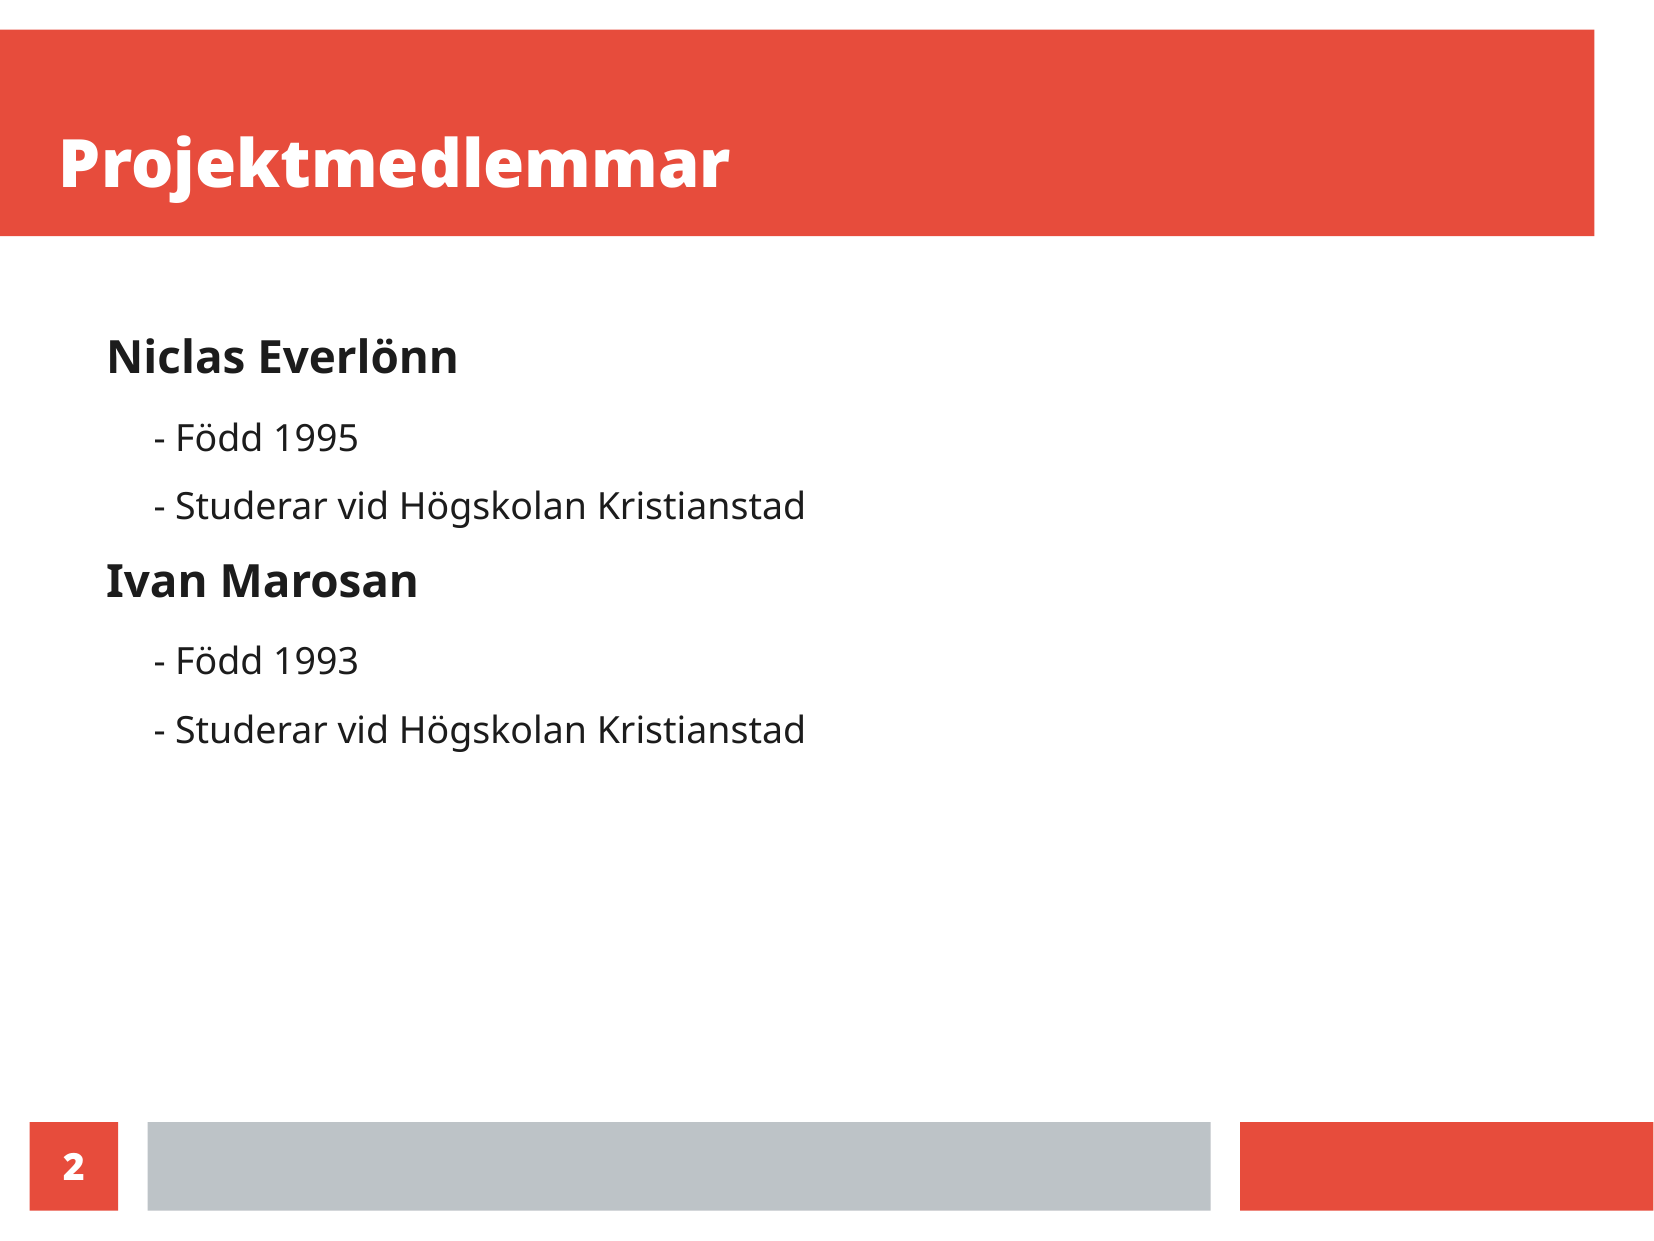

# Projektmedlemmar
Niclas Everlönn
- Född 1995
- Studerar vid Högskolan Kristianstad
Ivan Marosan
- Född 1993
- Studerar vid Högskolan Kristianstad
2